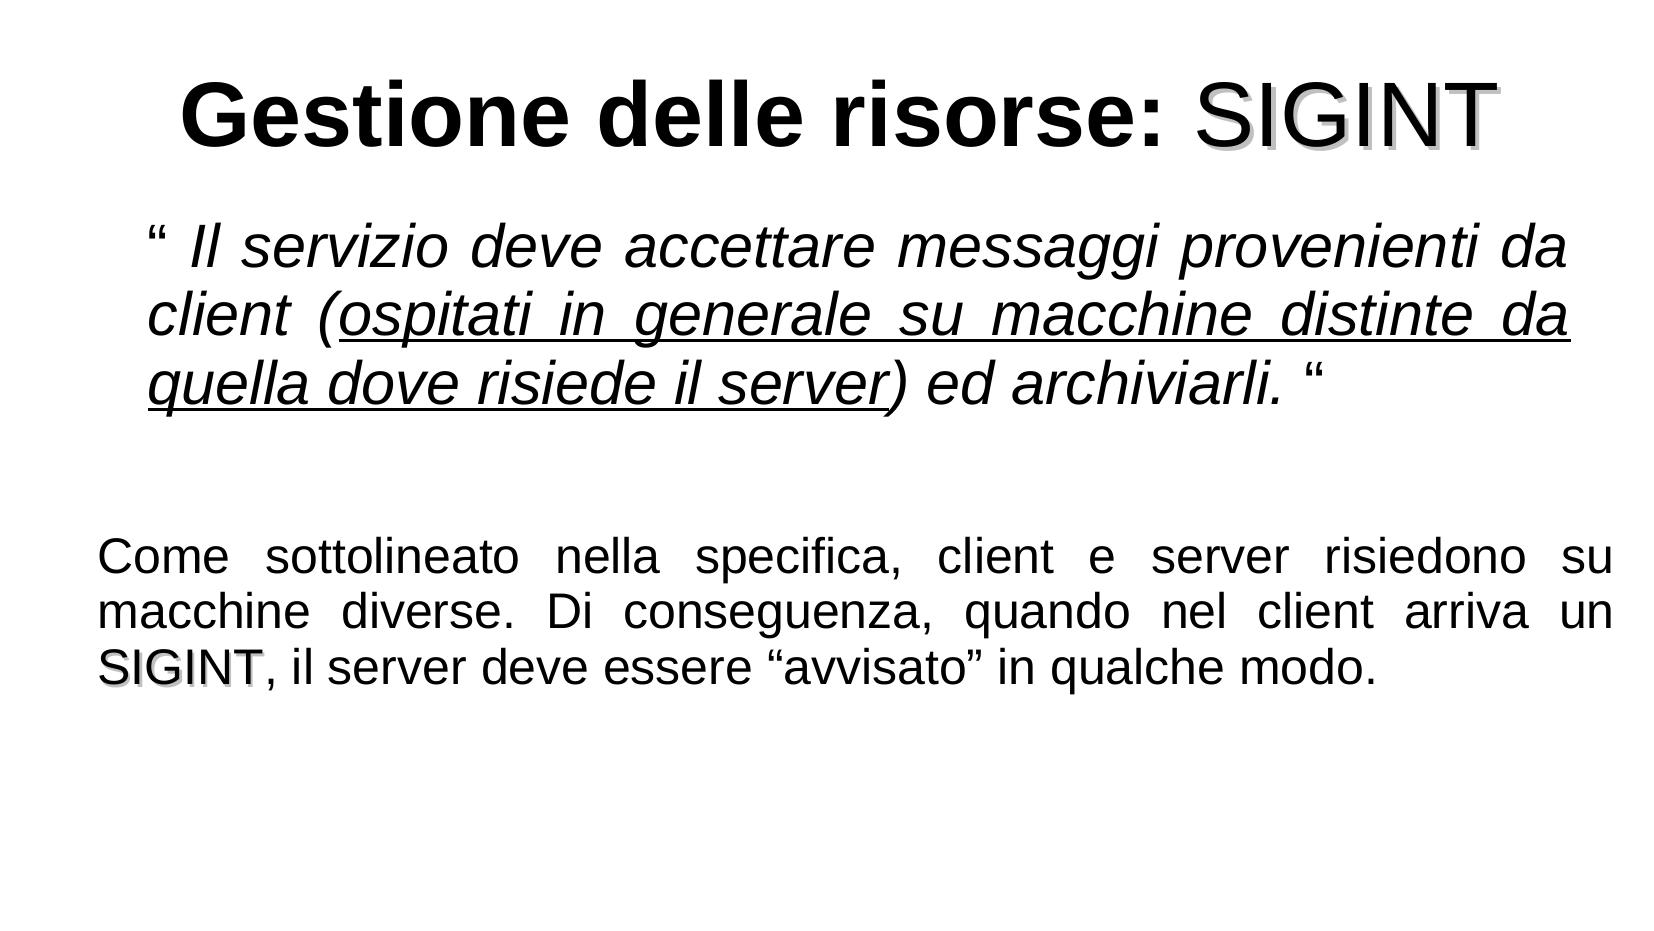

# Gestione delle risorse: SIGINT
“ Il servizio deve accettare messaggi provenienti da client (ospitati in generale su macchine distinte da quella dove risiede il server) ed archiviarli. “
Come sottolineato nella specifica, client e server risiedono su macchine diverse. Di conseguenza, quando nel client arriva un SIGINT, il server deve essere “avvisato” in qualche modo.